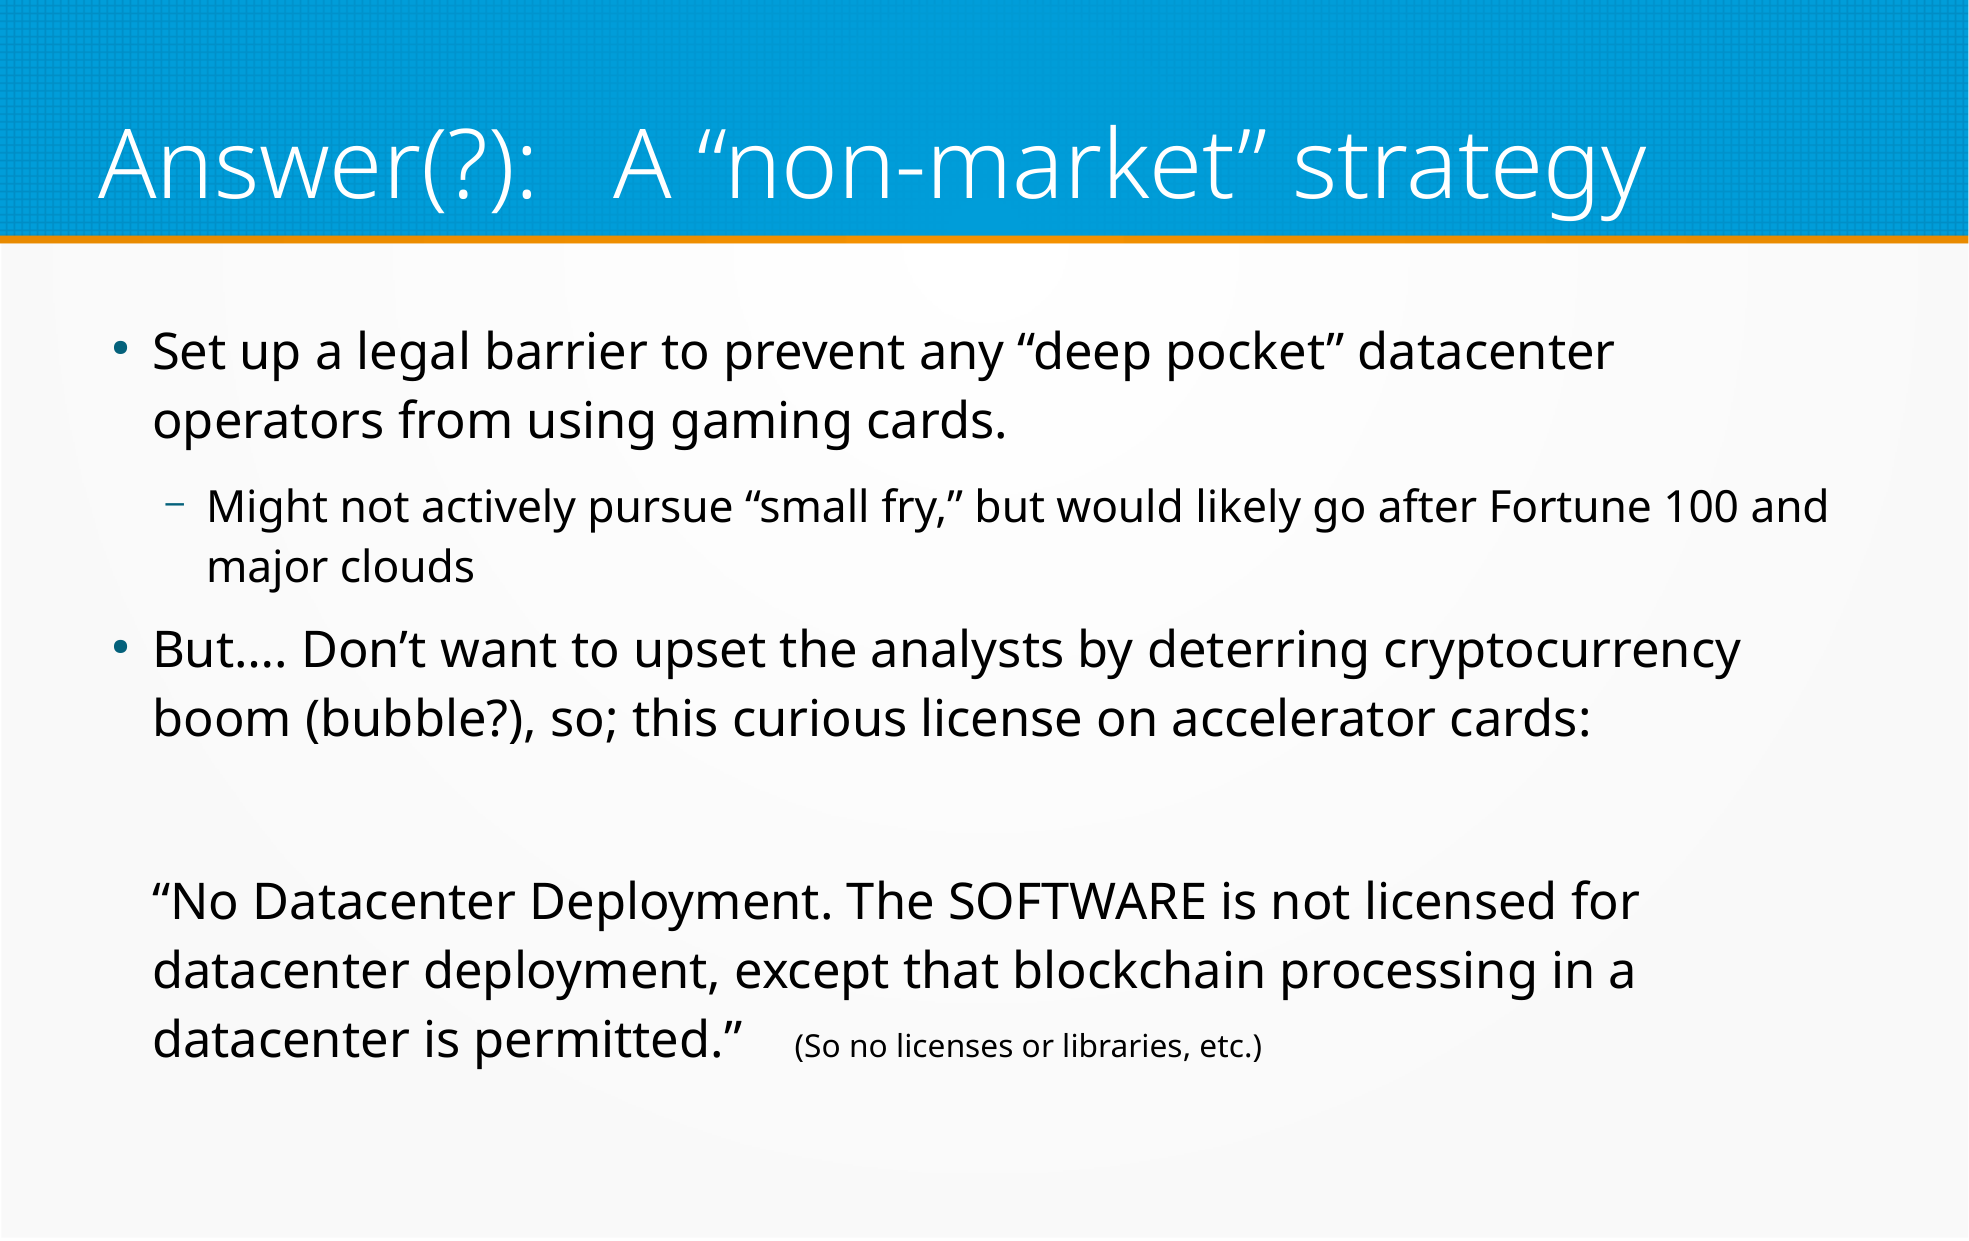

# Answer(?): A “non-market” strategy
Set up a legal barrier to prevent any “deep pocket” datacenter operators from using gaming cards.
Might not actively pursue “small fry,” but would likely go after Fortune 100 and major clouds
But…. Don’t want to upset the analysts by deterring cryptocurrency boom (bubble?), so; this curious license on accelerator cards:
“No Datacenter Deployment. The SOFTWARE is not licensed for datacenter deployment, except that blockchain processing in a datacenter is permitted.” (So no licenses or libraries, etc.)